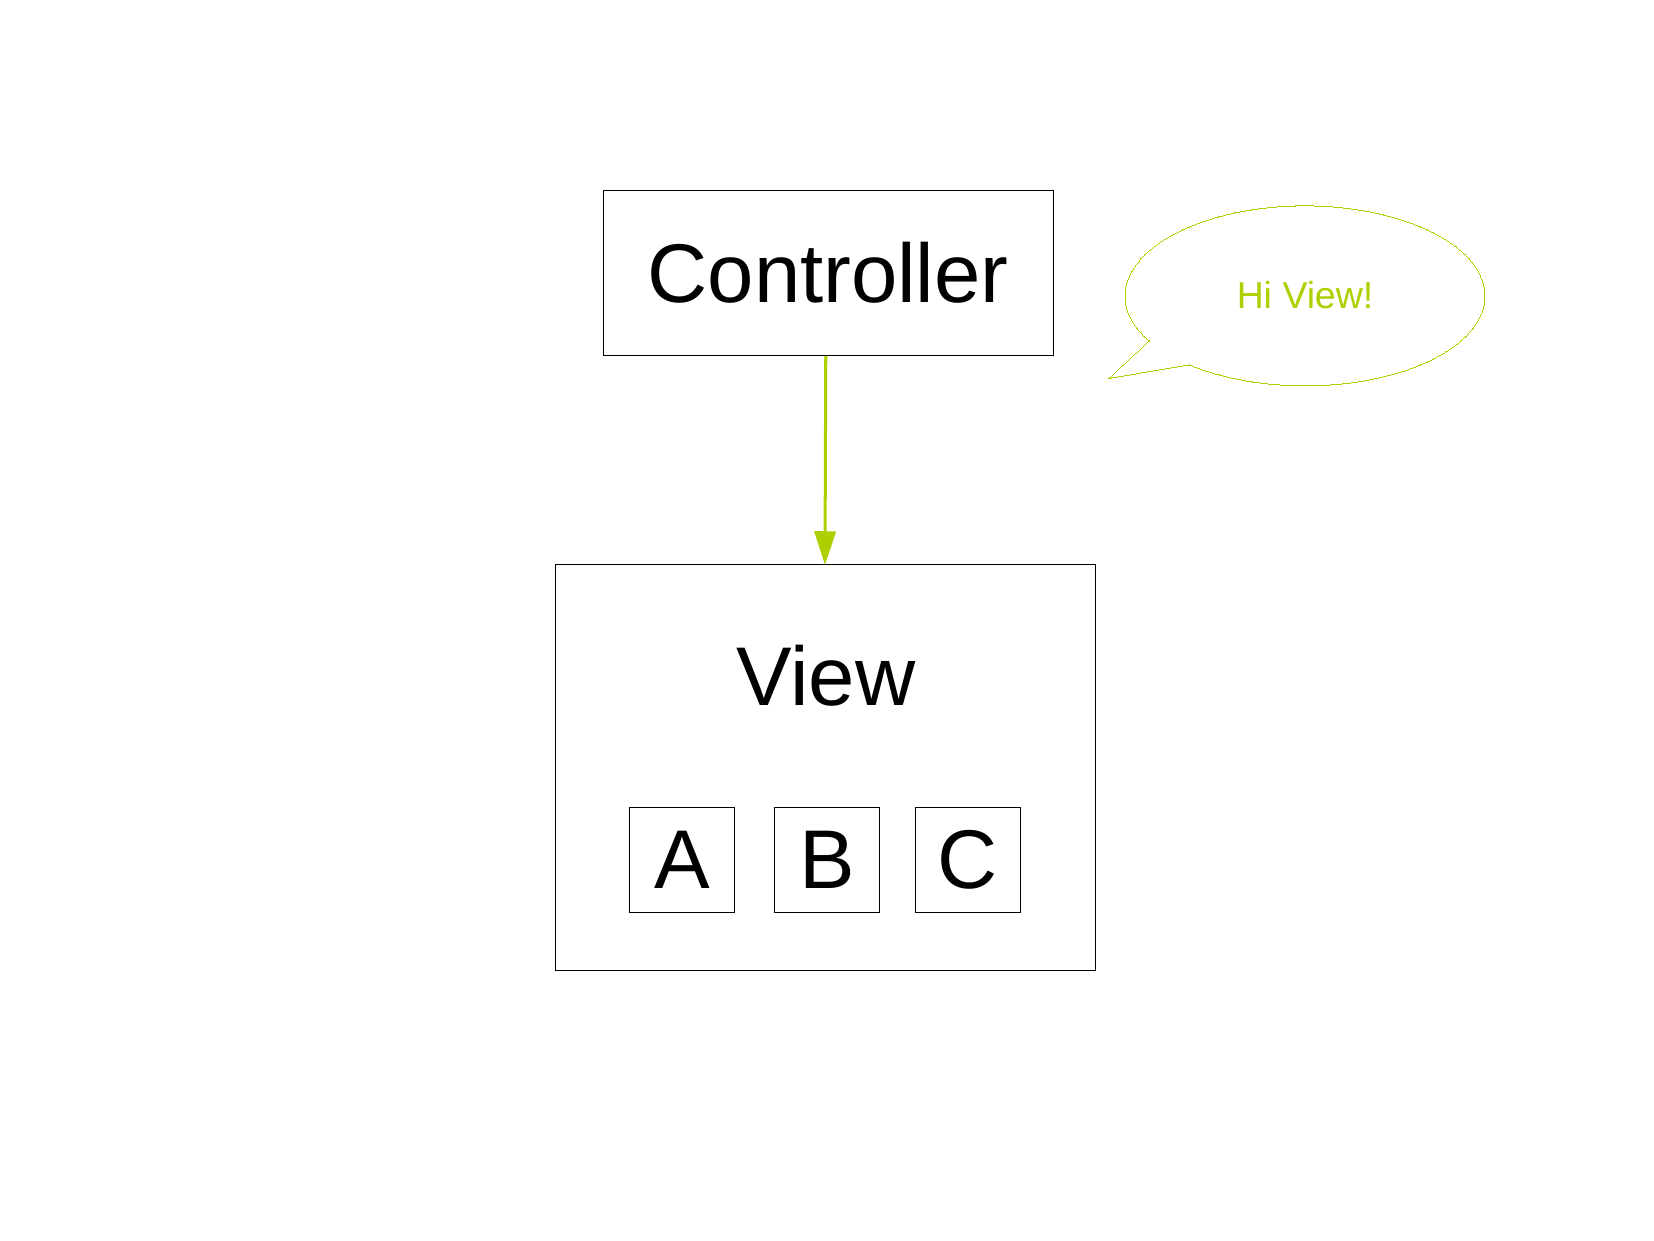

Controller
Hi View!
View
A
B
C